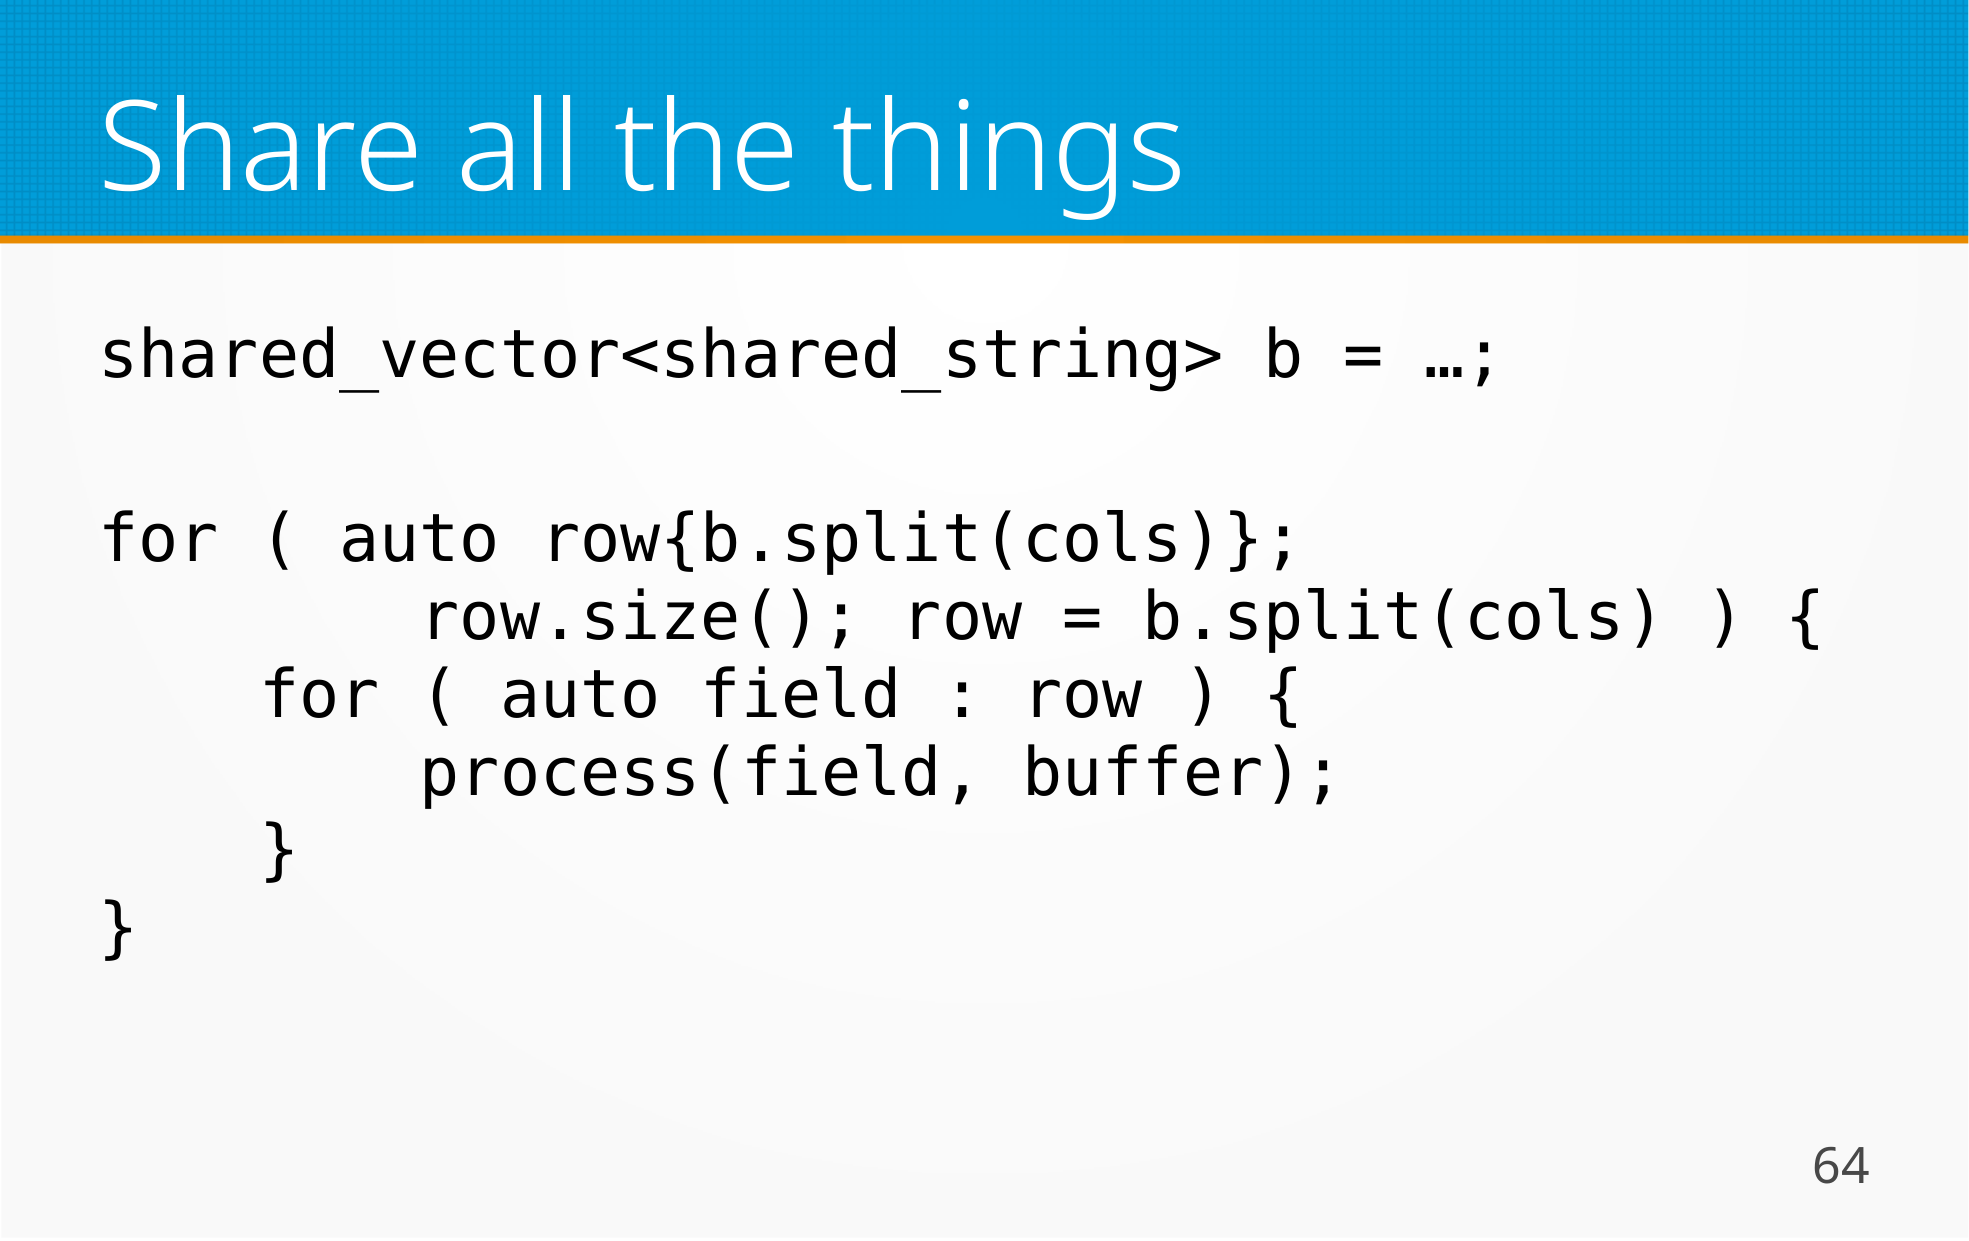

# Share all the things
shared_vector<shared_string> b = …;
for ( auto row{b.split(cols)};
 row.size(); row = b.split(cols) ) {
 for ( auto field : row ) {
 process(field, buffer);
 }
}
64